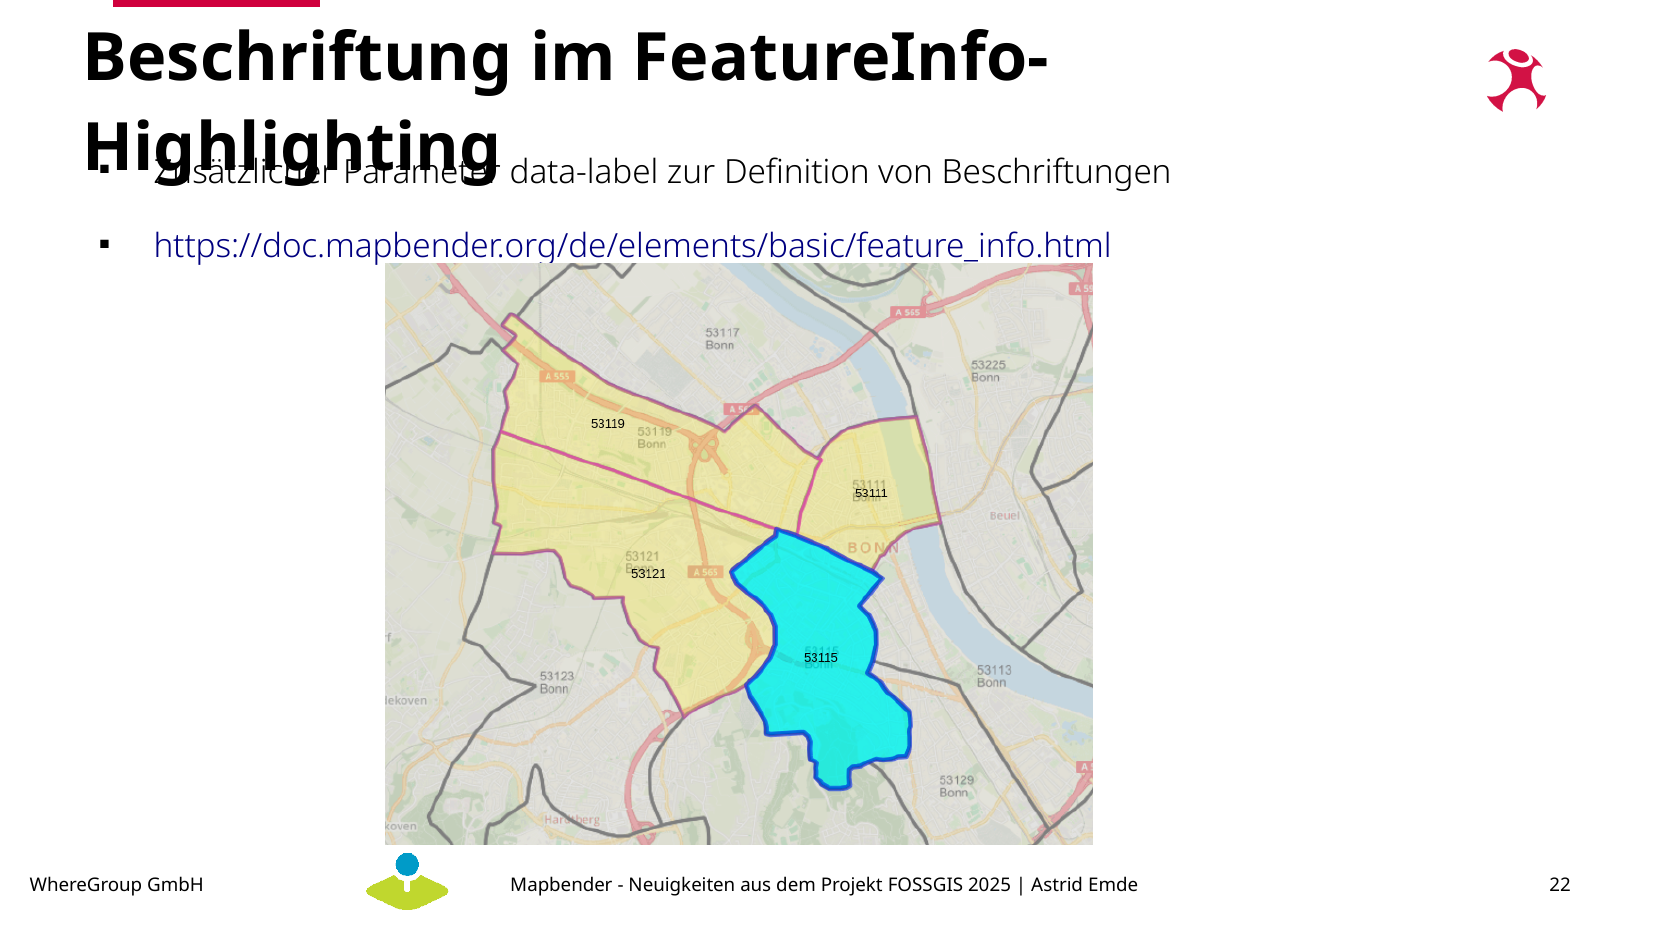

# Beschriftung im FeatureInfo-Highlighting
Zusätzlicher Parameter data-label zur Definition von Beschriftungen
https://doc.mapbender.org/de/elements/basic/feature_info.html
WhereGroup GmbH
Mapbender - Neuigkeiten aus dem Projekt FOSSGIS 2025 | Astrid Emde
22